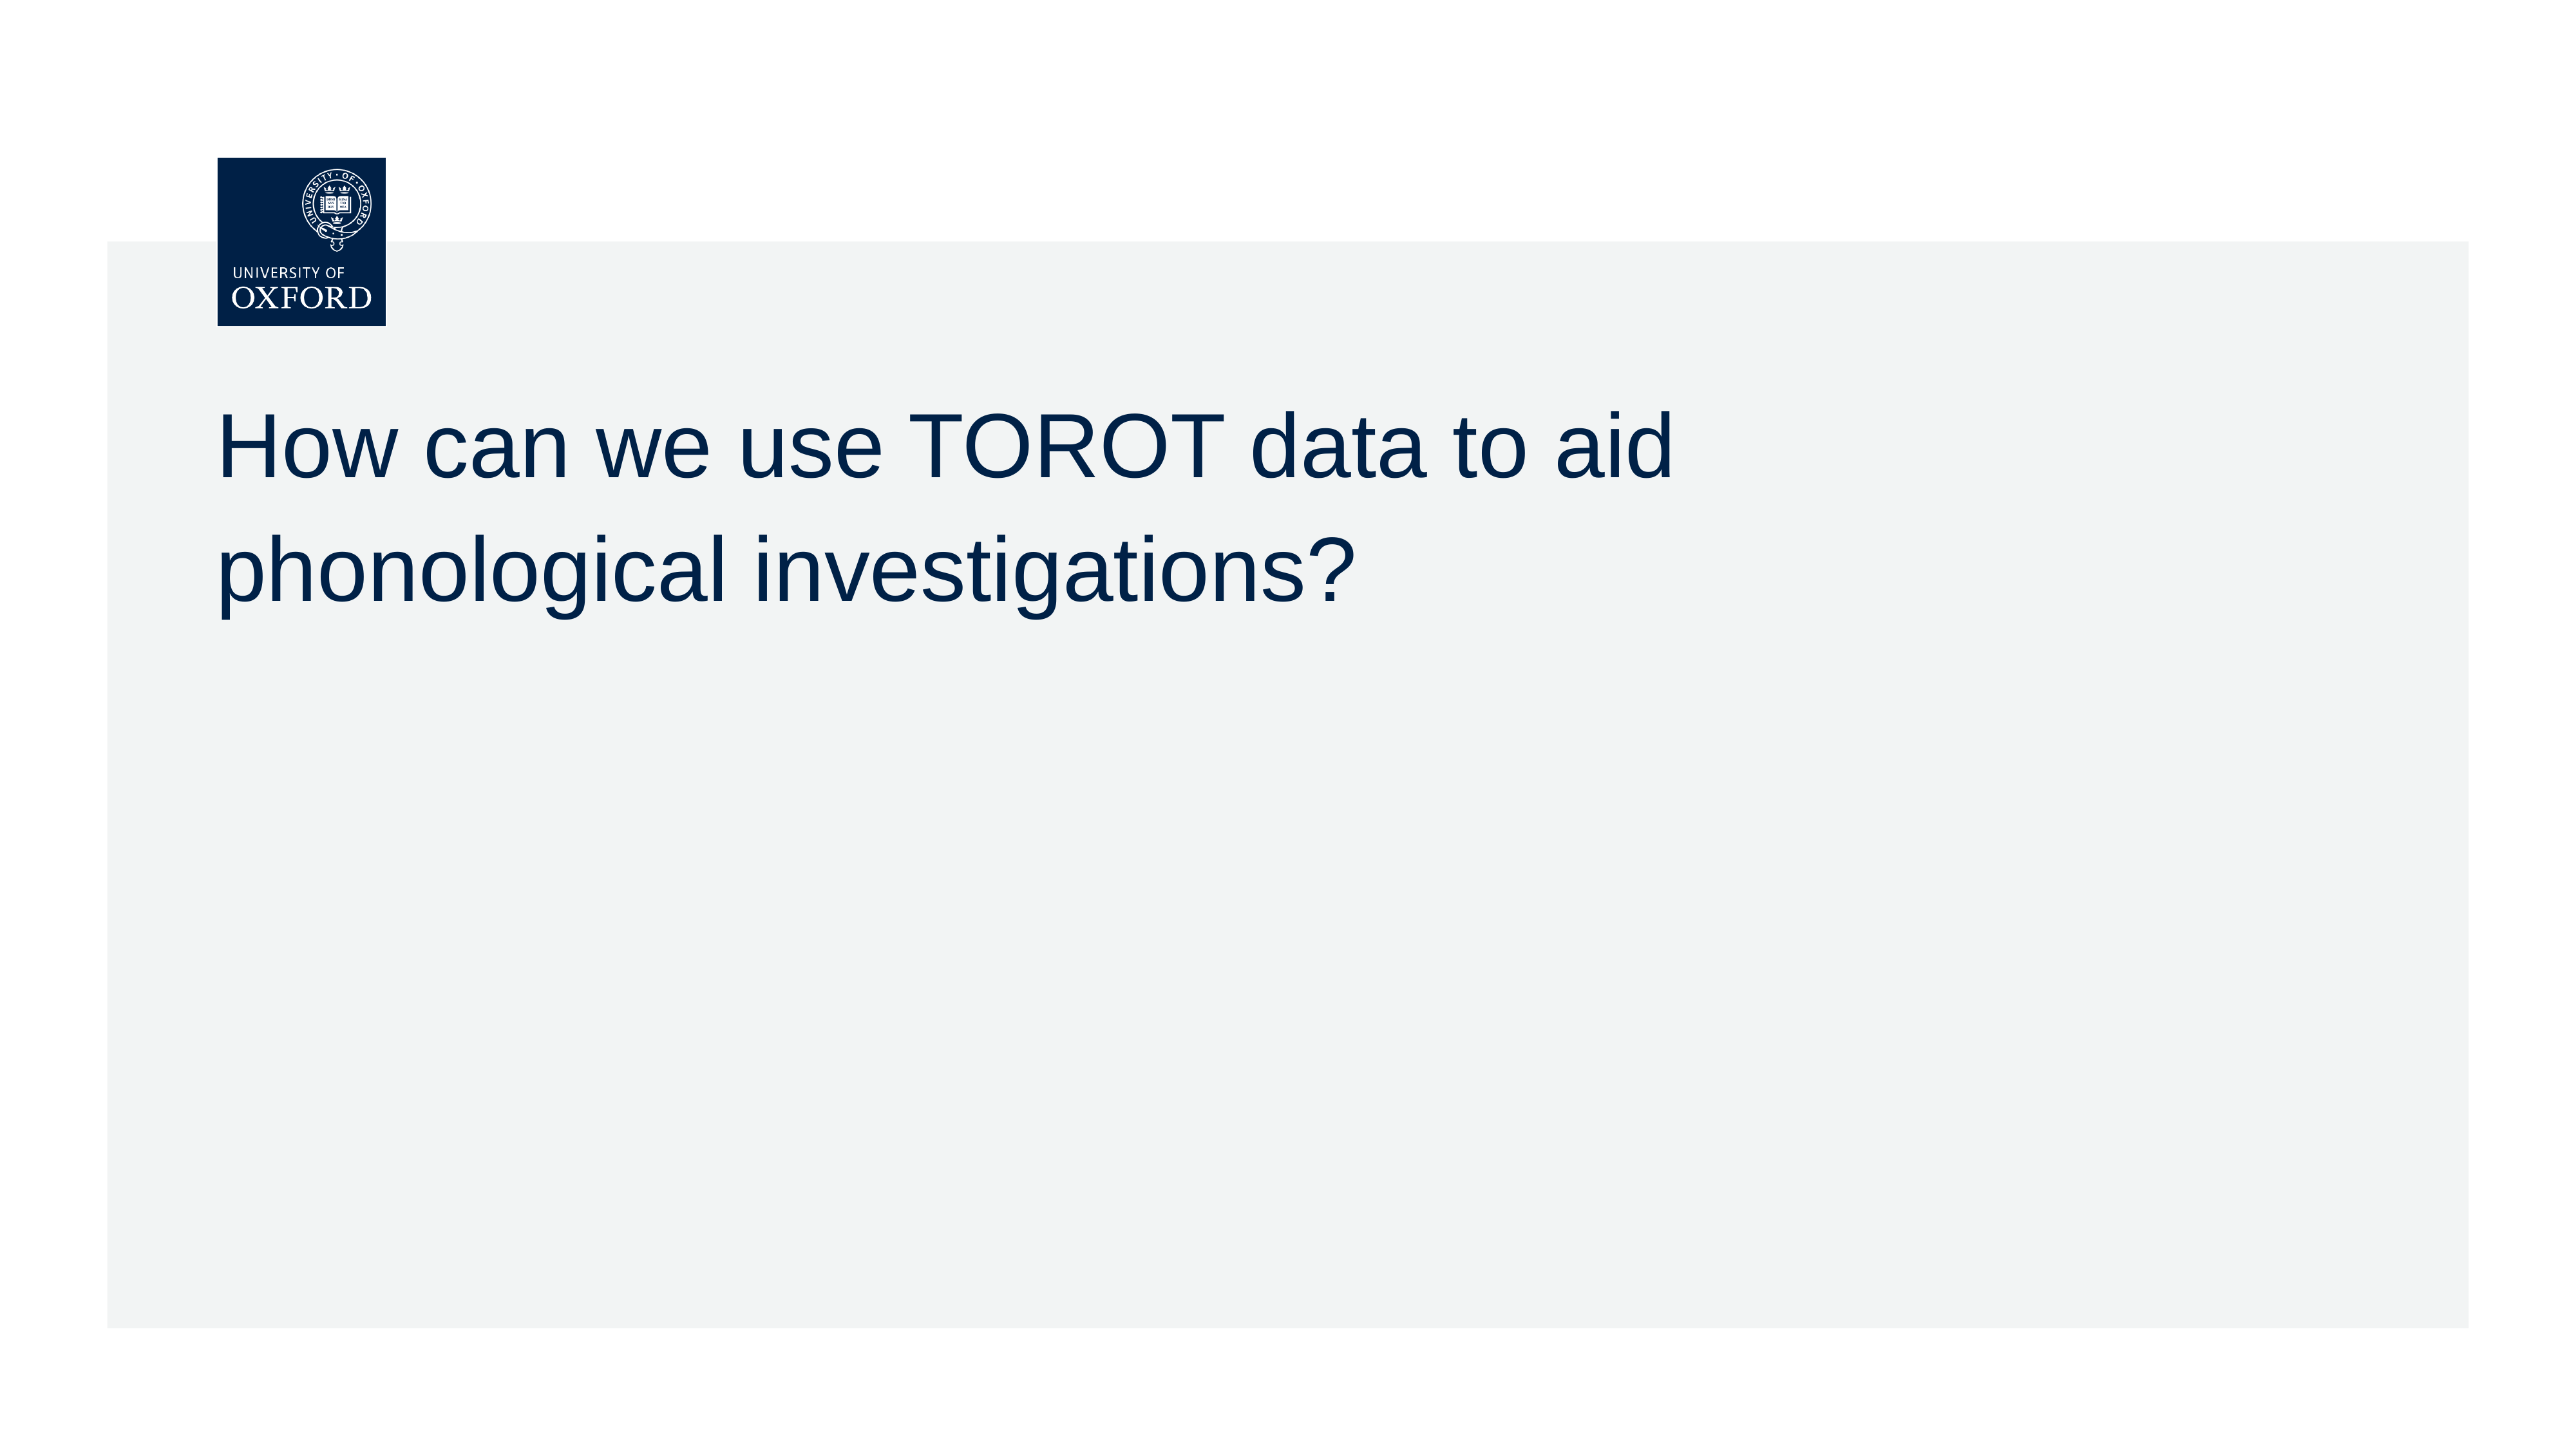

# How can we use TOROT data to aid phonological investigations?